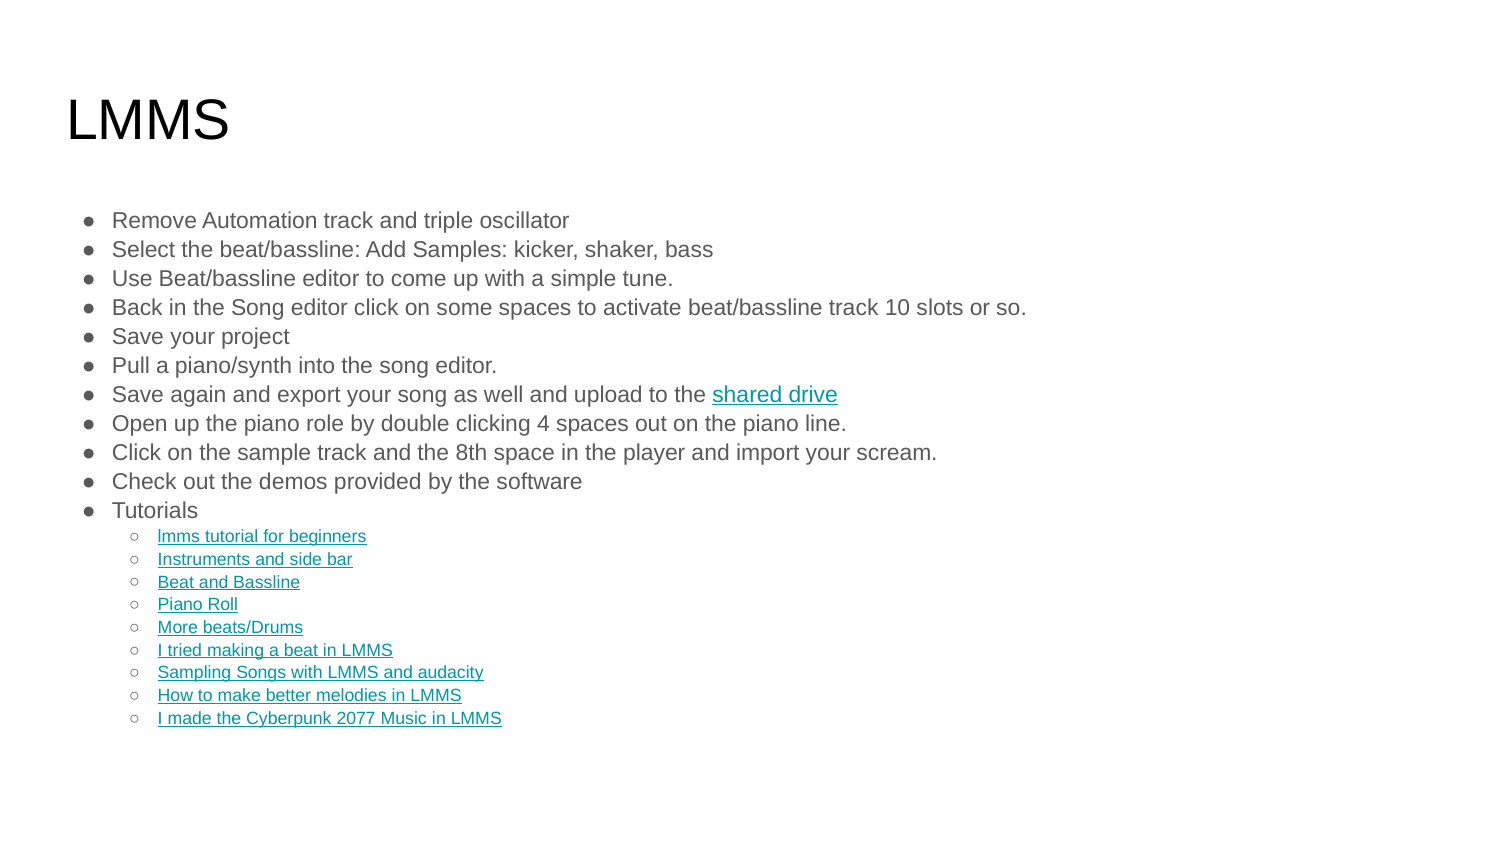

# LMMS
Remove Automation track and triple oscillator
Select the beat/bassline: Add Samples: kicker, shaker, bass
Use Beat/bassline editor to come up with a simple tune.
Back in the Song editor click on some spaces to activate beat/bassline track 10 slots or so.
Save your project
Pull a piano/synth into the song editor.
Save again and export your song as well and upload to the shared drive
Open up the piano role by double clicking 4 spaces out on the piano line.
Click on the sample track and the 8th space in the player and import your scream.
Check out the demos provided by the software
Tutorials
lmms tutorial for beginners
Instruments and side bar
Beat and Bassline
Piano Roll
More beats/Drums
I tried making a beat in LMMS
Sampling Songs with LMMS and audacity
How to make better melodies in LMMS
I made the Cyberpunk 2077 Music in LMMS